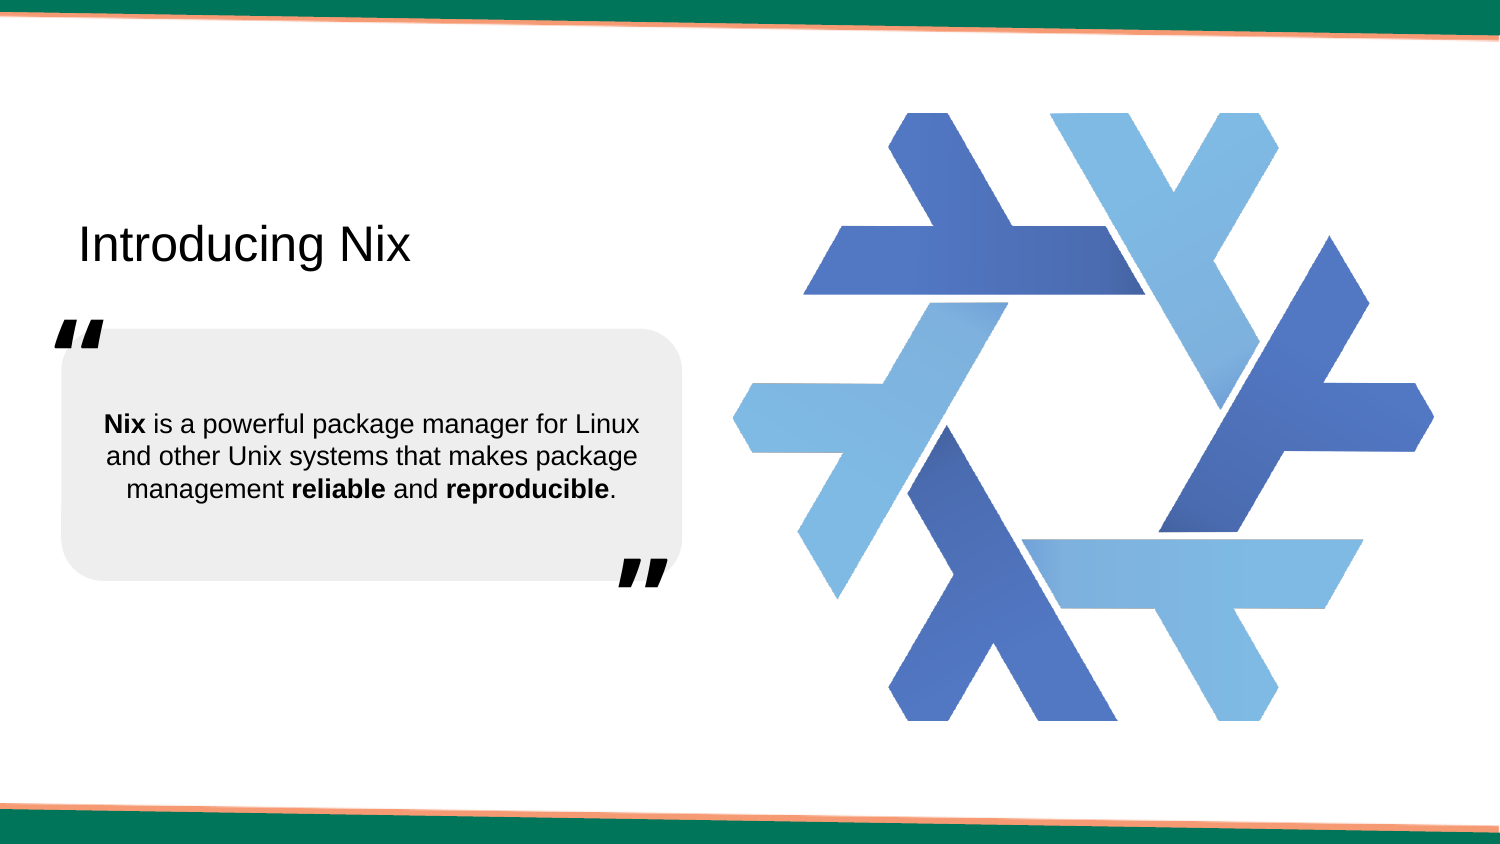

# Introducing Nix
“
Nix is a powerful package manager for Linux and other Unix systems that makes package management reliable and reproducible.
”